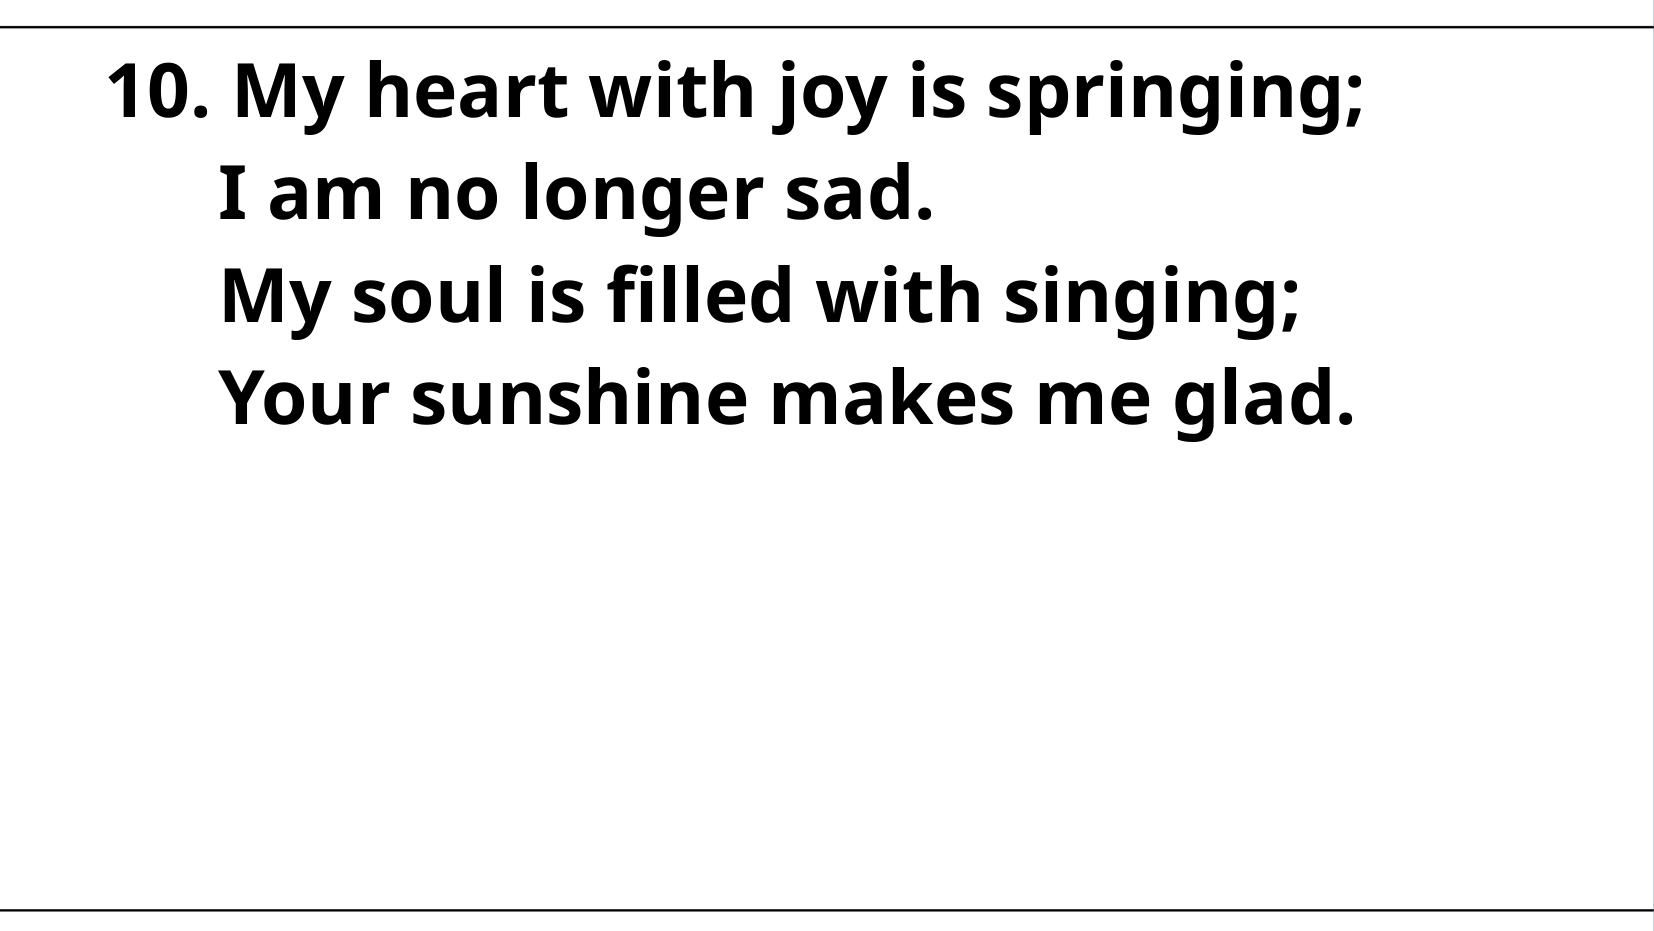

10. My heart with joy is springing;
 I am no longer sad.
 My soul is filled with singing;
 Your sunshine makes me glad.